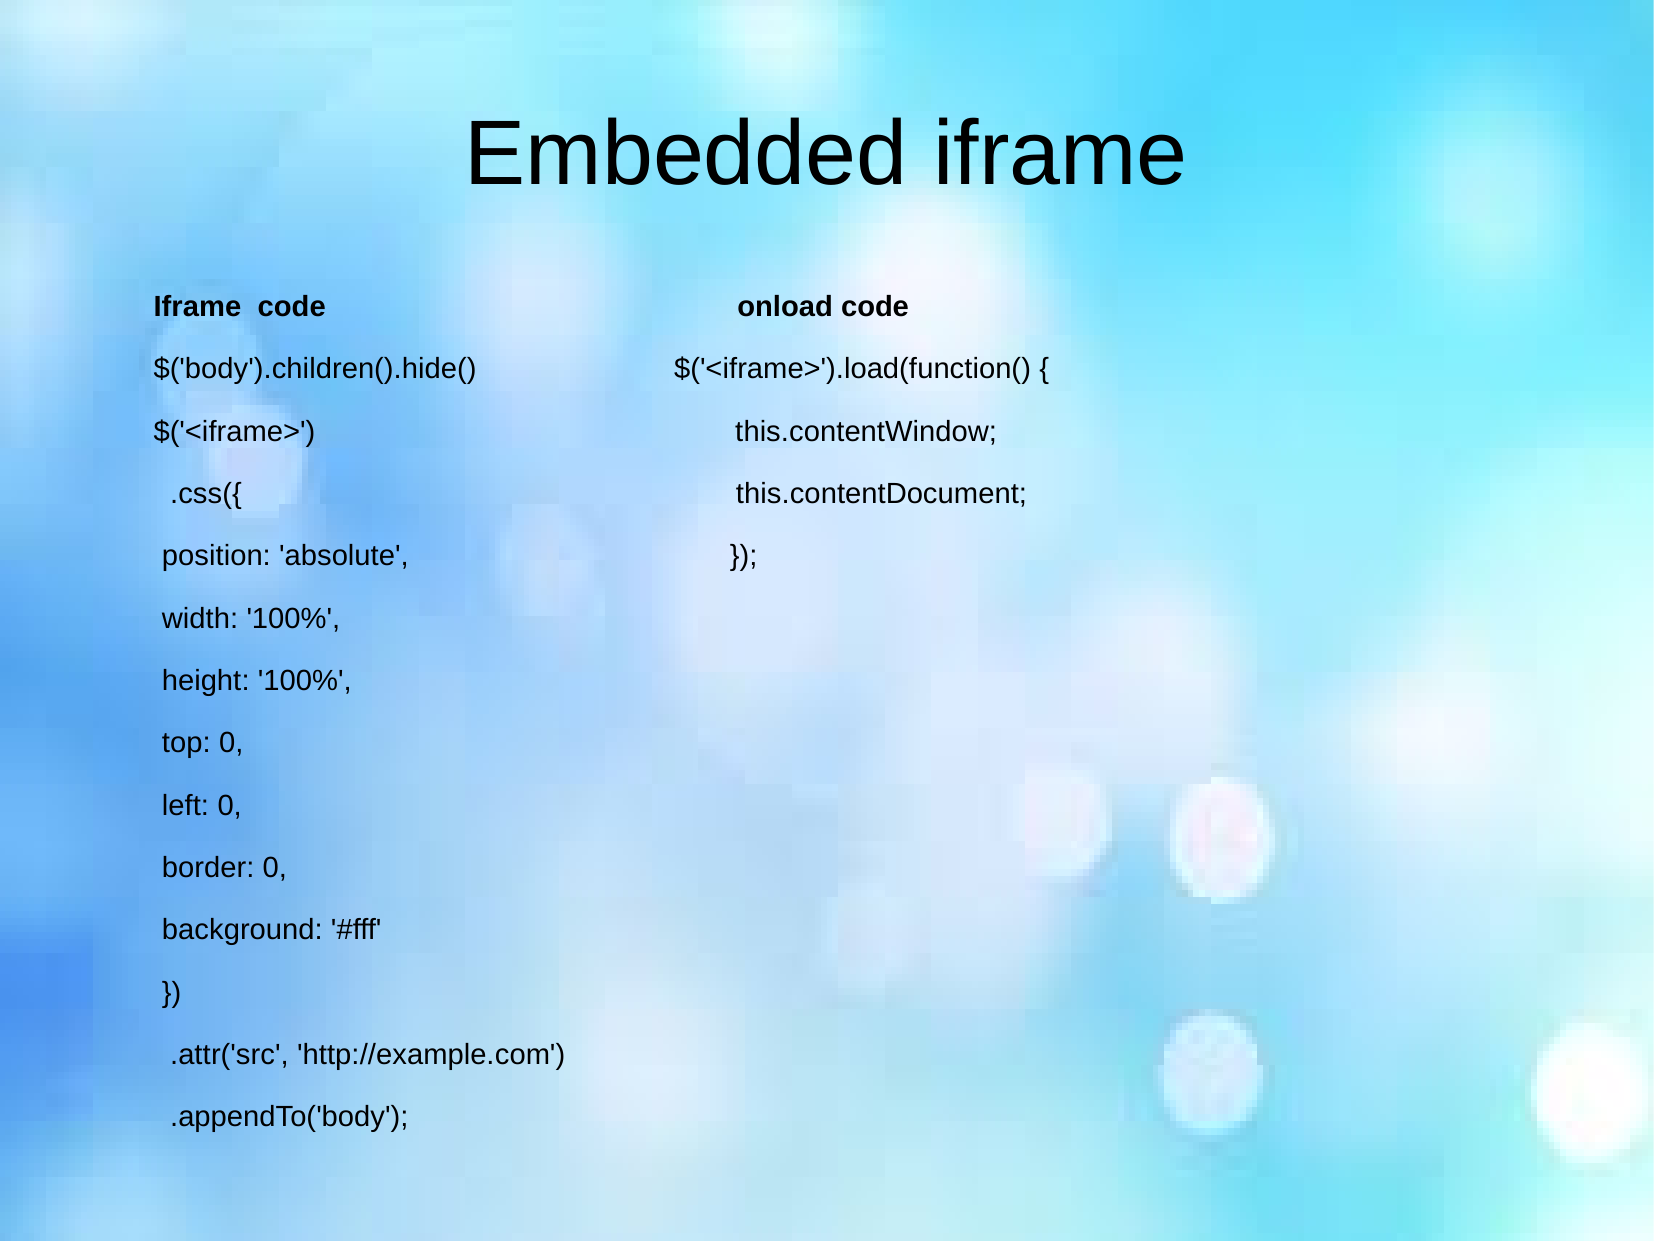

# Embedded iframe
Iframe code onload code
$('body').children().hide() $('<iframe>').load(function() {
$('<iframe>') this.contentWindow;
 .css({ this.contentDocument;
 position: 'absolute', });
 width: '100%',
 height: '100%',
 top: 0,
 left: 0,
 border: 0,
 background: '#fff'
 })
 .attr('src', 'http://example.com')
 .appendTo('body');